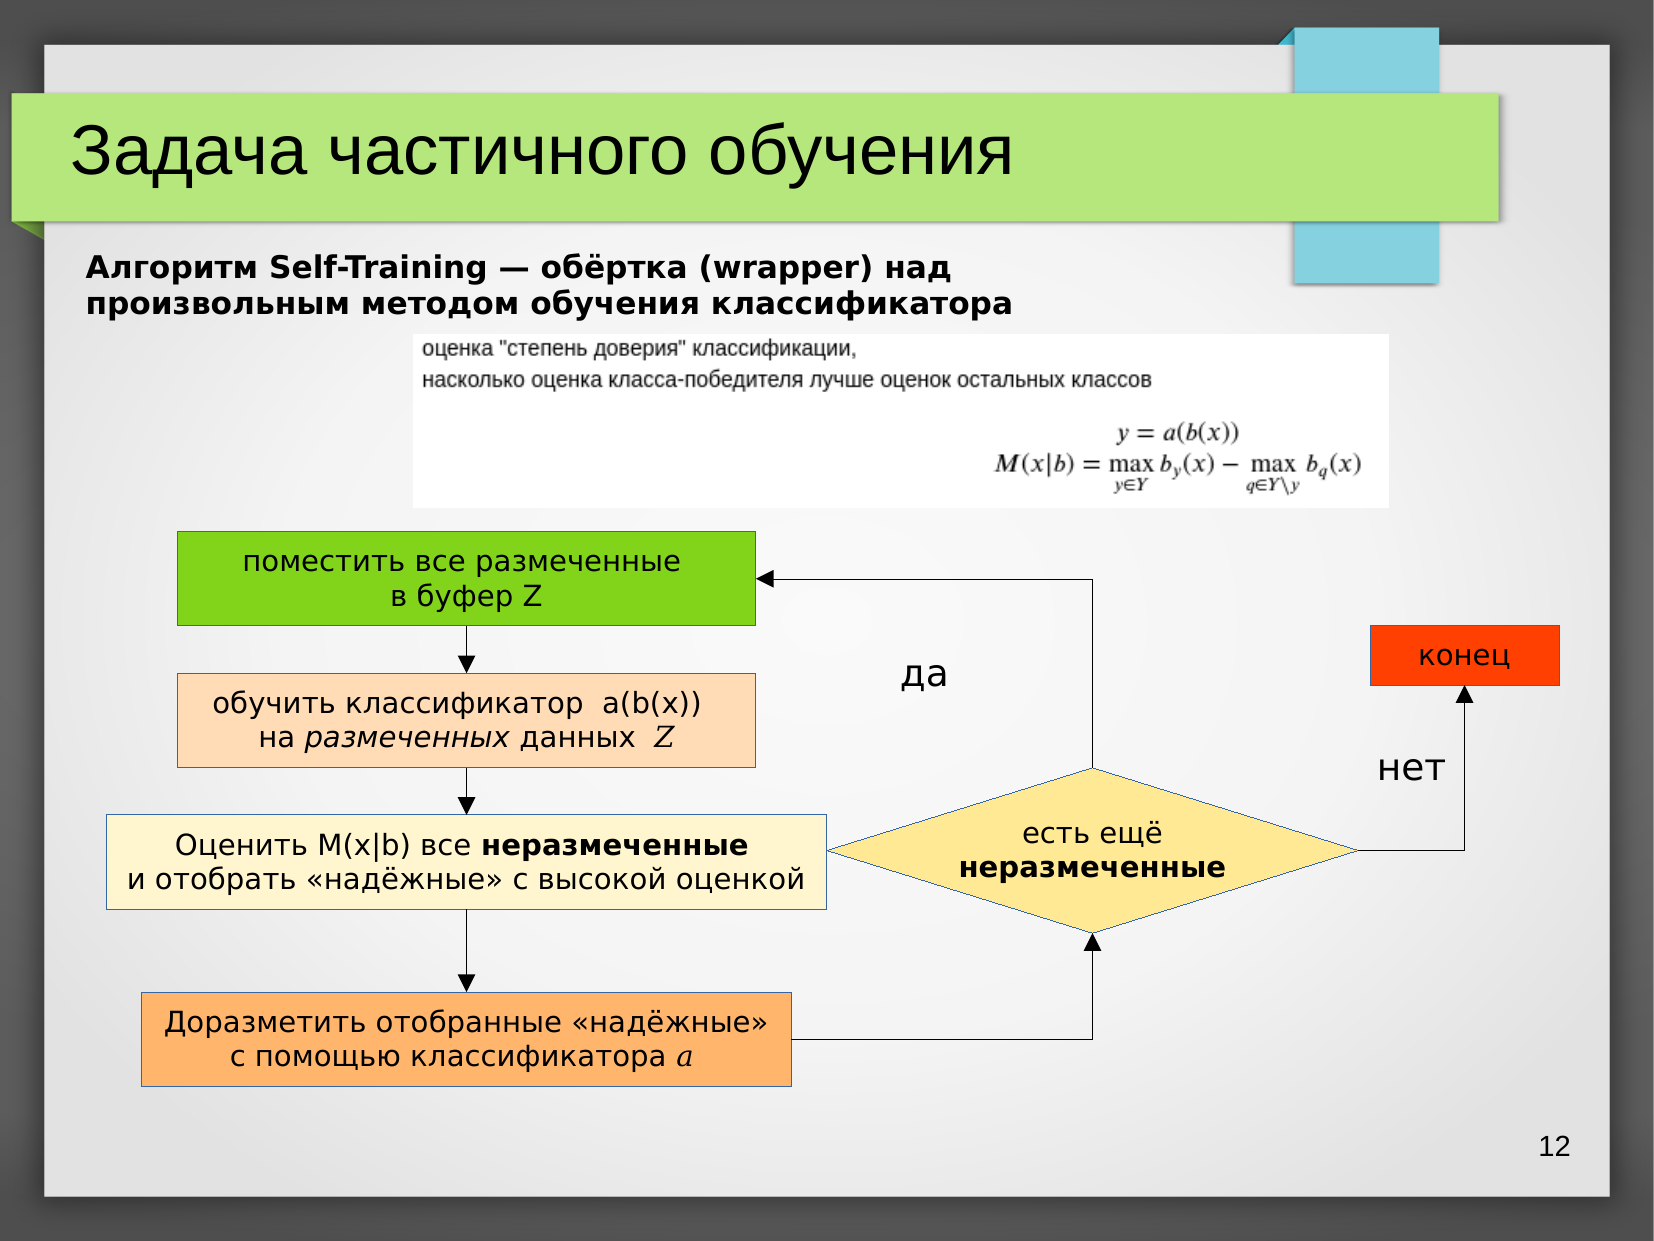

# Задача частичного обучения
Алгоритм Self-Training — обёртка (wrapper) над произвольным методом обучения классификатора
поместить все размеченные
в буфер Z
конец
обучить классификатор a(b(x))
на размеченных данных 𝑍
есть ещё
неразмеченные
Оценить M(x|b) все неразмеченные
и отобрать «надёжные» с высокой оценкой
Доразметить отобранные «надёжные»
с помощью классификатора 𝑎
12